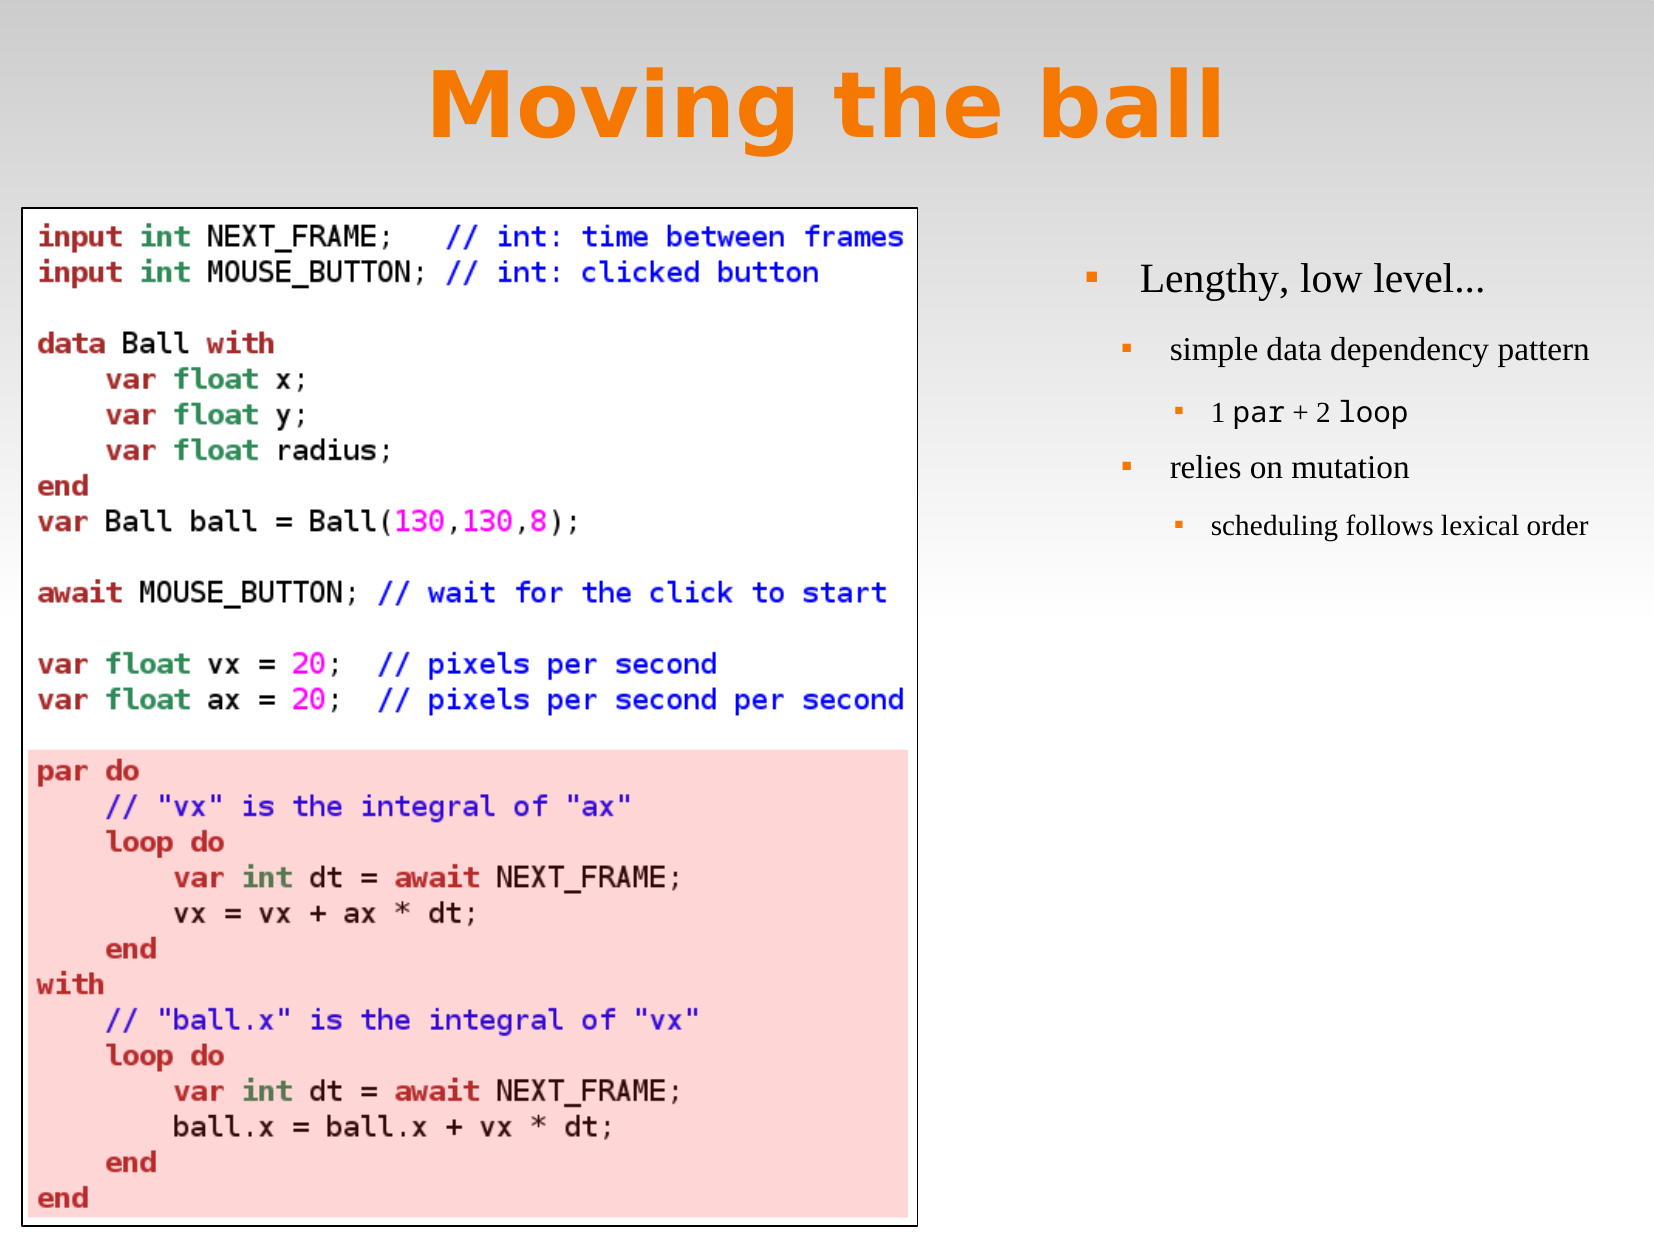

# Moving the ball
Lengthy, low level...
simple data dependency pattern
1 par + 2 loop
relies on mutation
scheduling follows lexical order